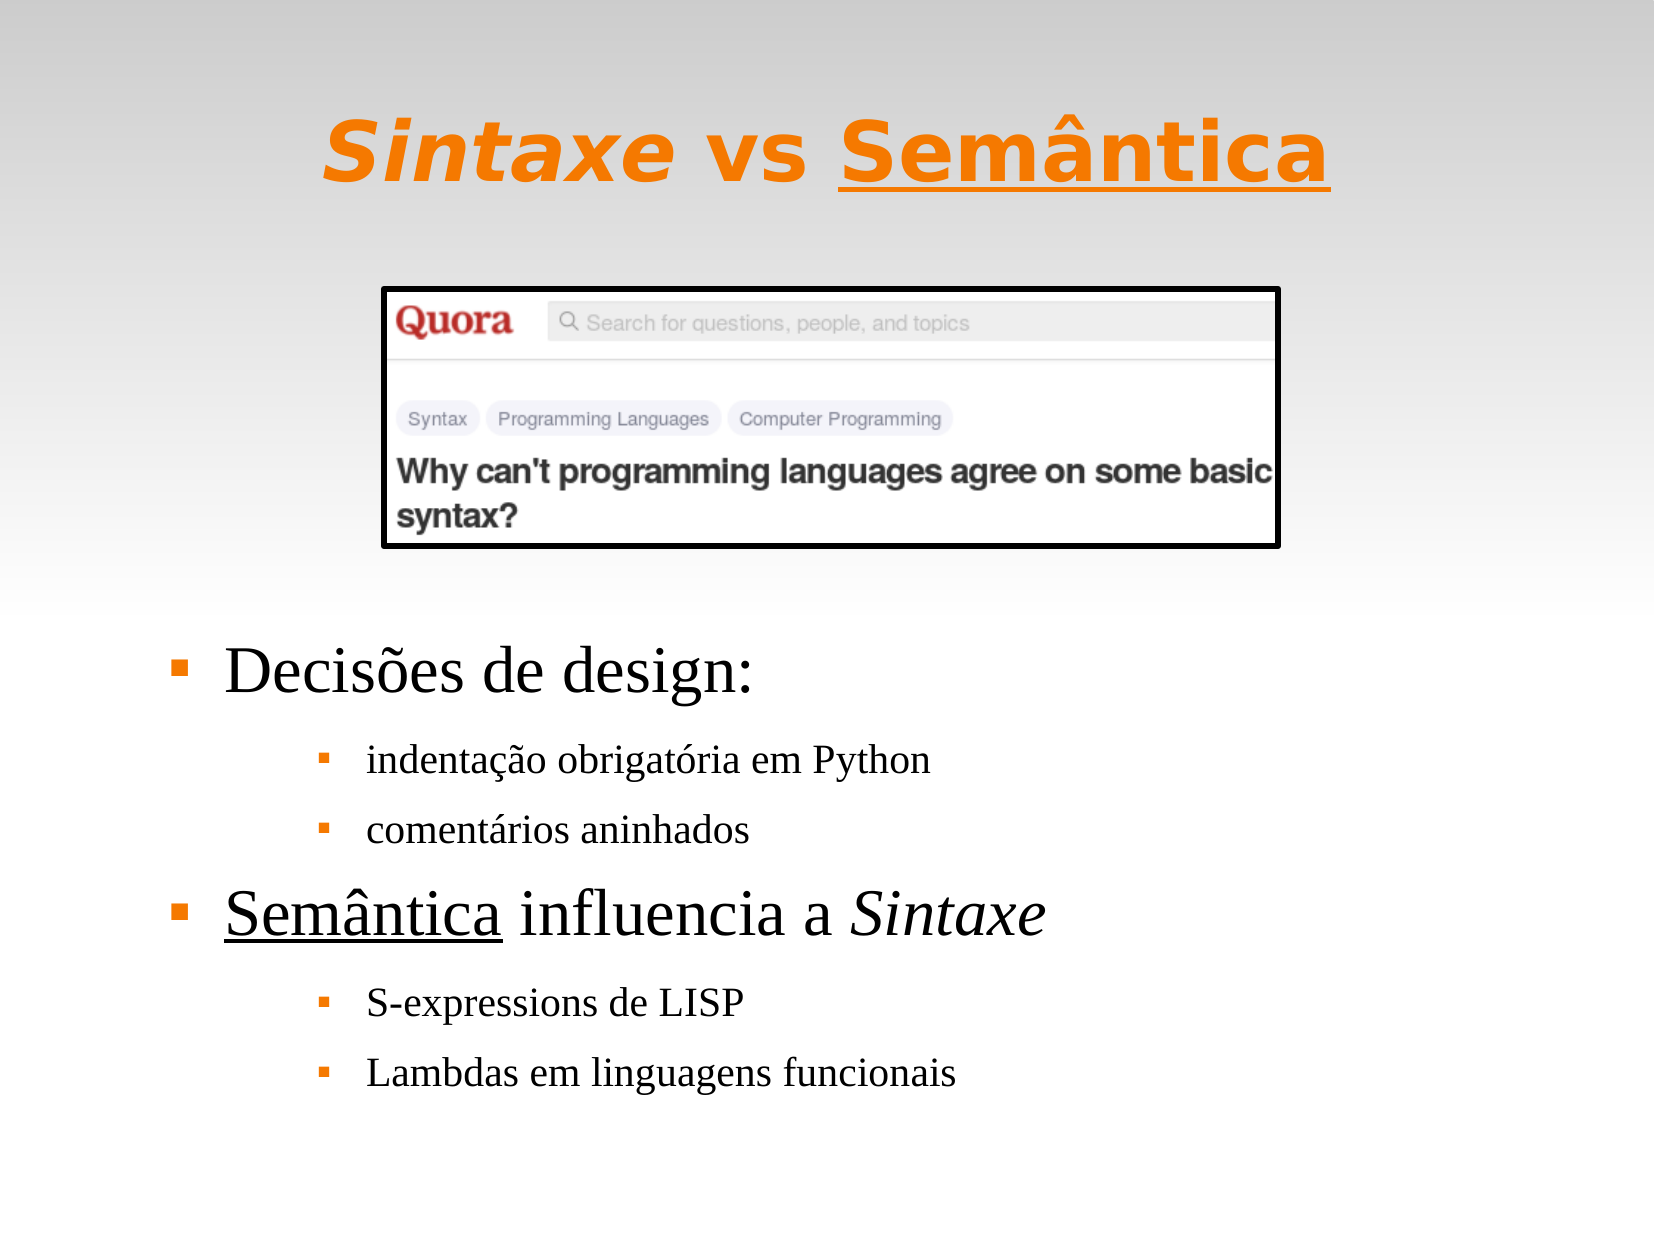

# Sintaxe vs Semântica
Decisões de design:
indentação obrigatória em Python
comentários aninhados
Semântica influencia a Sintaxe
S-expressions de LISP
Lambdas em linguagens funcionais